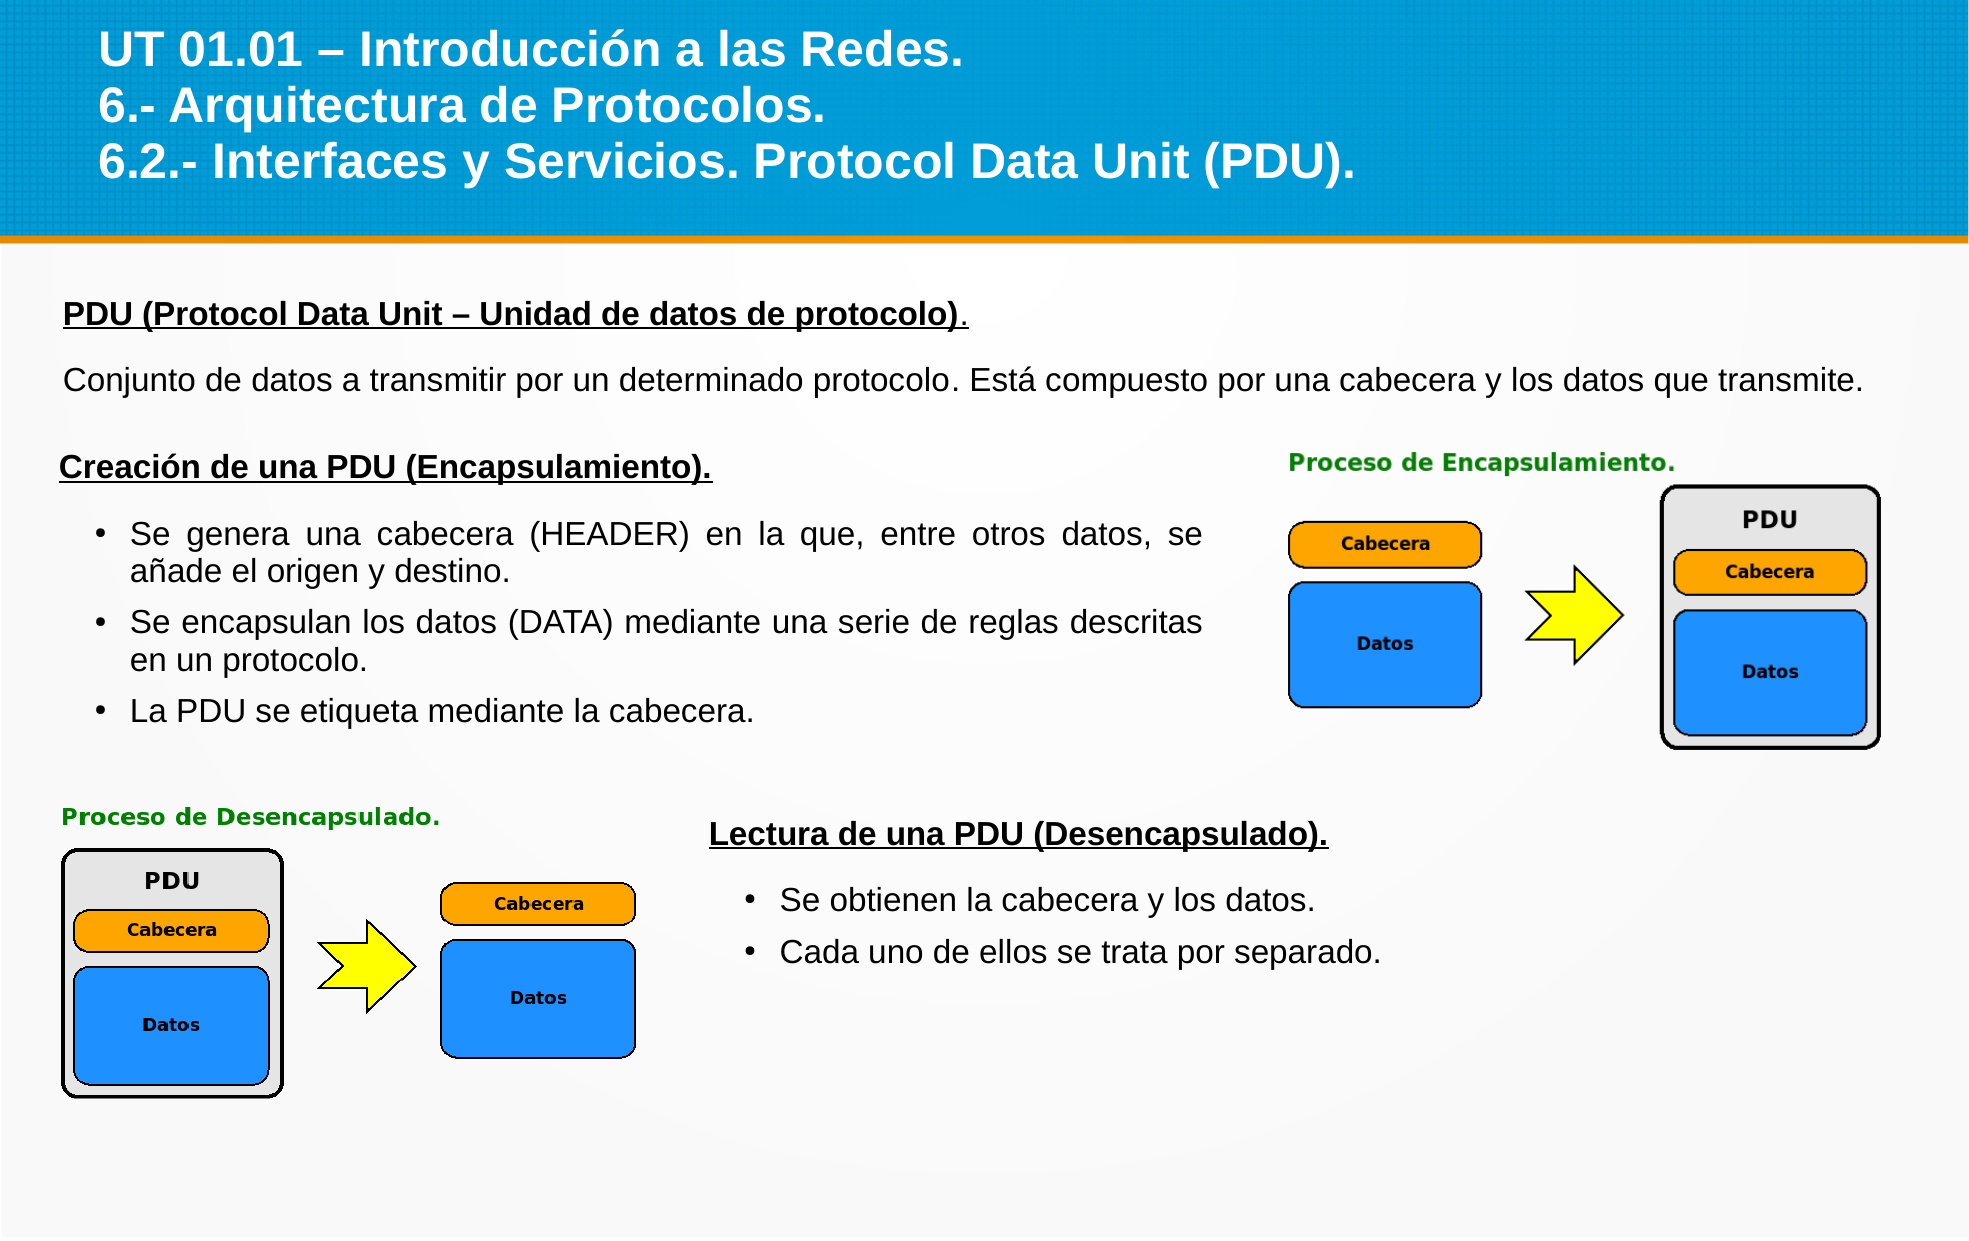

# UT 01.01 – Introducción a las Redes. 6.- Arquitectura de Protocolos. 6.2.- Interfaces y Servicios. Protocol Data Unit (PDU).
PDU (Protocol Data Unit – Unidad de datos de protocolo).
Conjunto de datos a transmitir por un determinado protocolo. Está compuesto por una cabecera y los datos que transmite.
Creación de una PDU (Encapsulamiento).
Se genera una cabecera (HEADER) en la que, entre otros datos, se añade el origen y destino.
Se encapsulan los datos (DATA) mediante una serie de reglas descritas en un protocolo.
La PDU se etiqueta mediante la cabecera.
Lectura de una PDU (Desencapsulado).
Se obtienen la cabecera y los datos.
Cada uno de ellos se trata por separado.